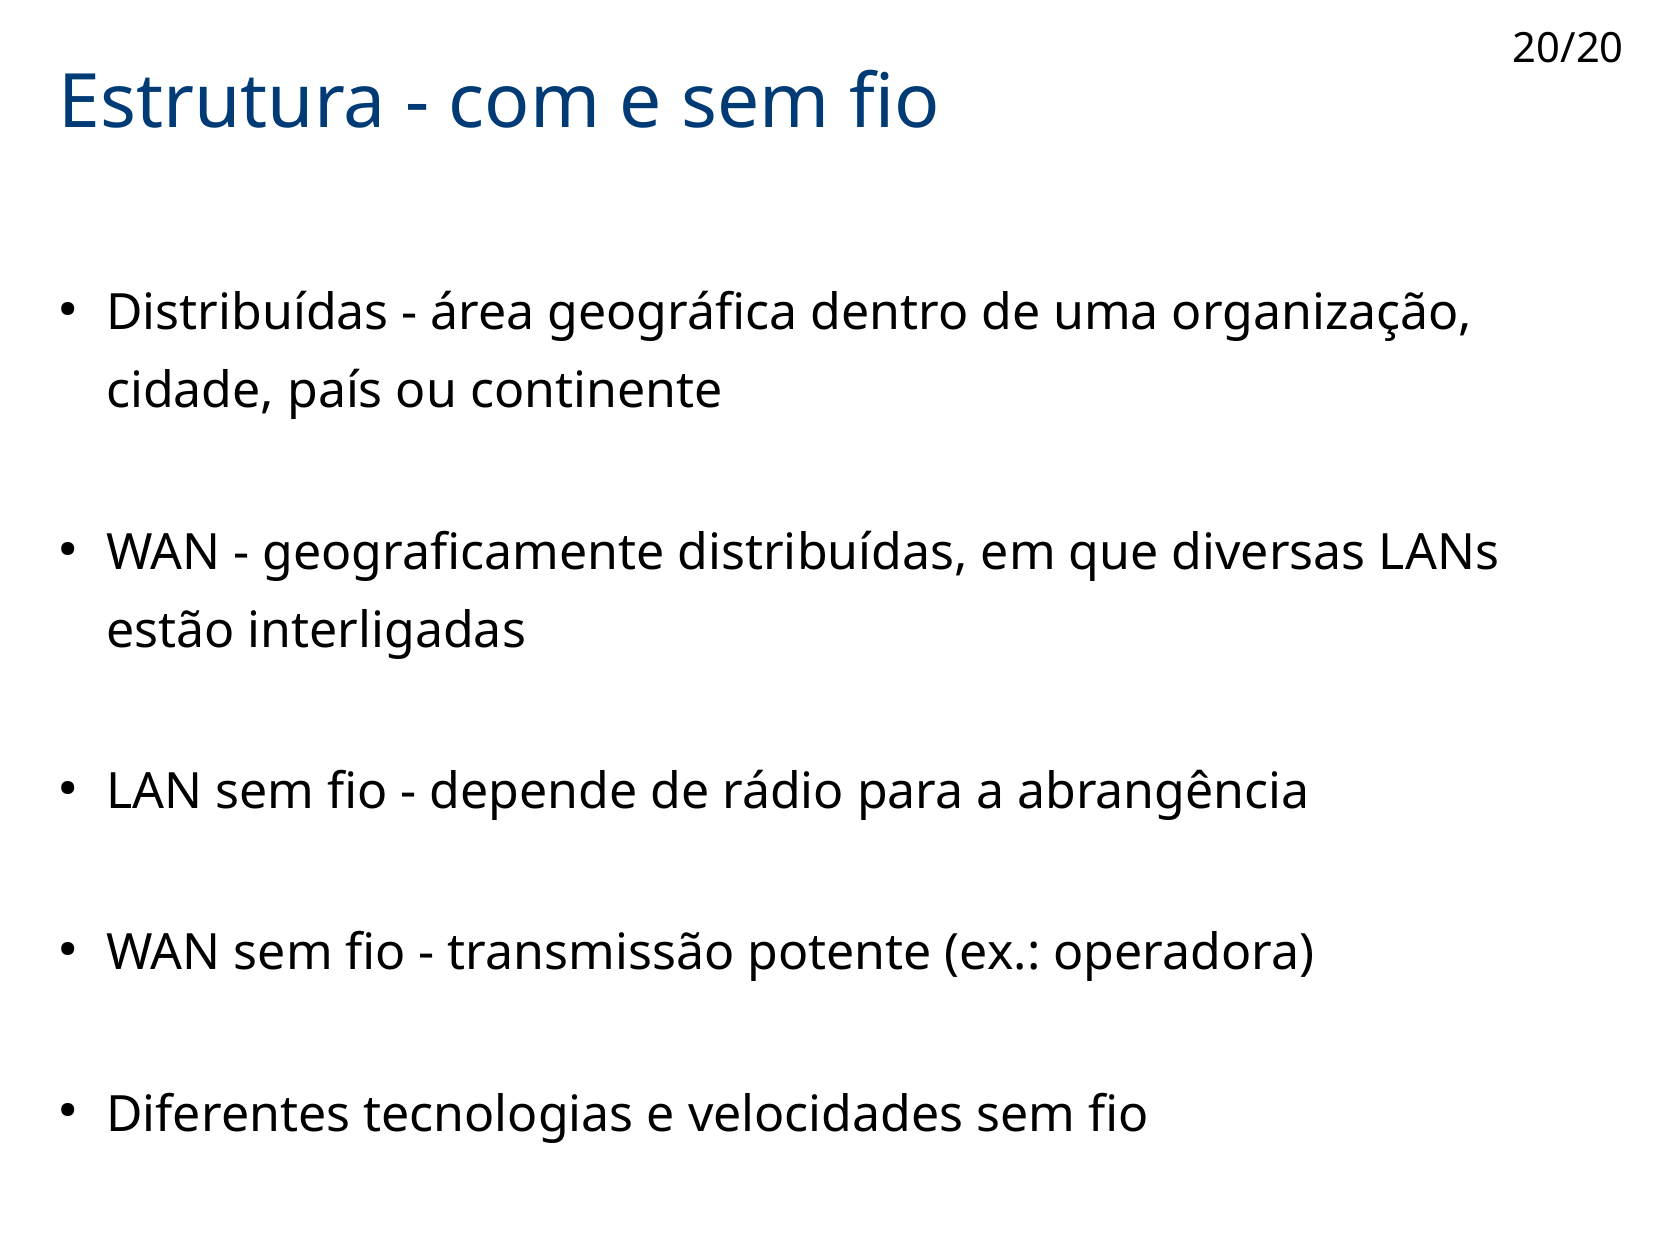

20
# Estrutura - com e sem fio
Distribuídas - área geográfica dentro de uma organização, cidade, país ou continente
WAN - geograficamente distribuídas, em que diversas LANs estão interligadas
LAN sem fio - depende de rádio para a abrangência
WAN sem fio - transmissão potente (ex.: operadora)
Diferentes tecnologias e velocidades sem fio